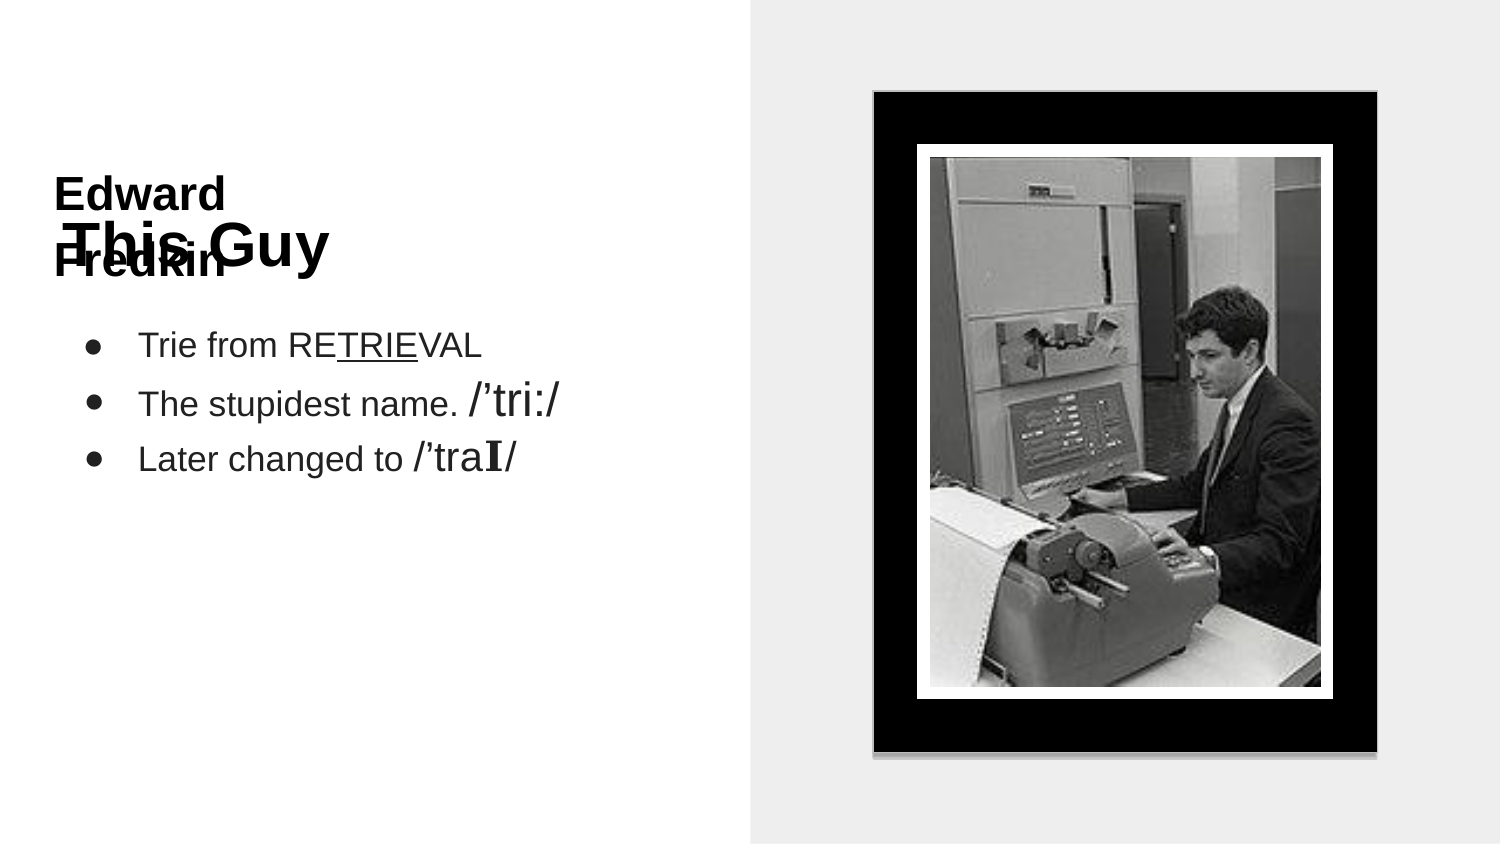

# This Guy
Edward Fredkin
Trie from RETRIEVAL
The stupidest name. /’tri:/
Later changed to /’tra𝚰/